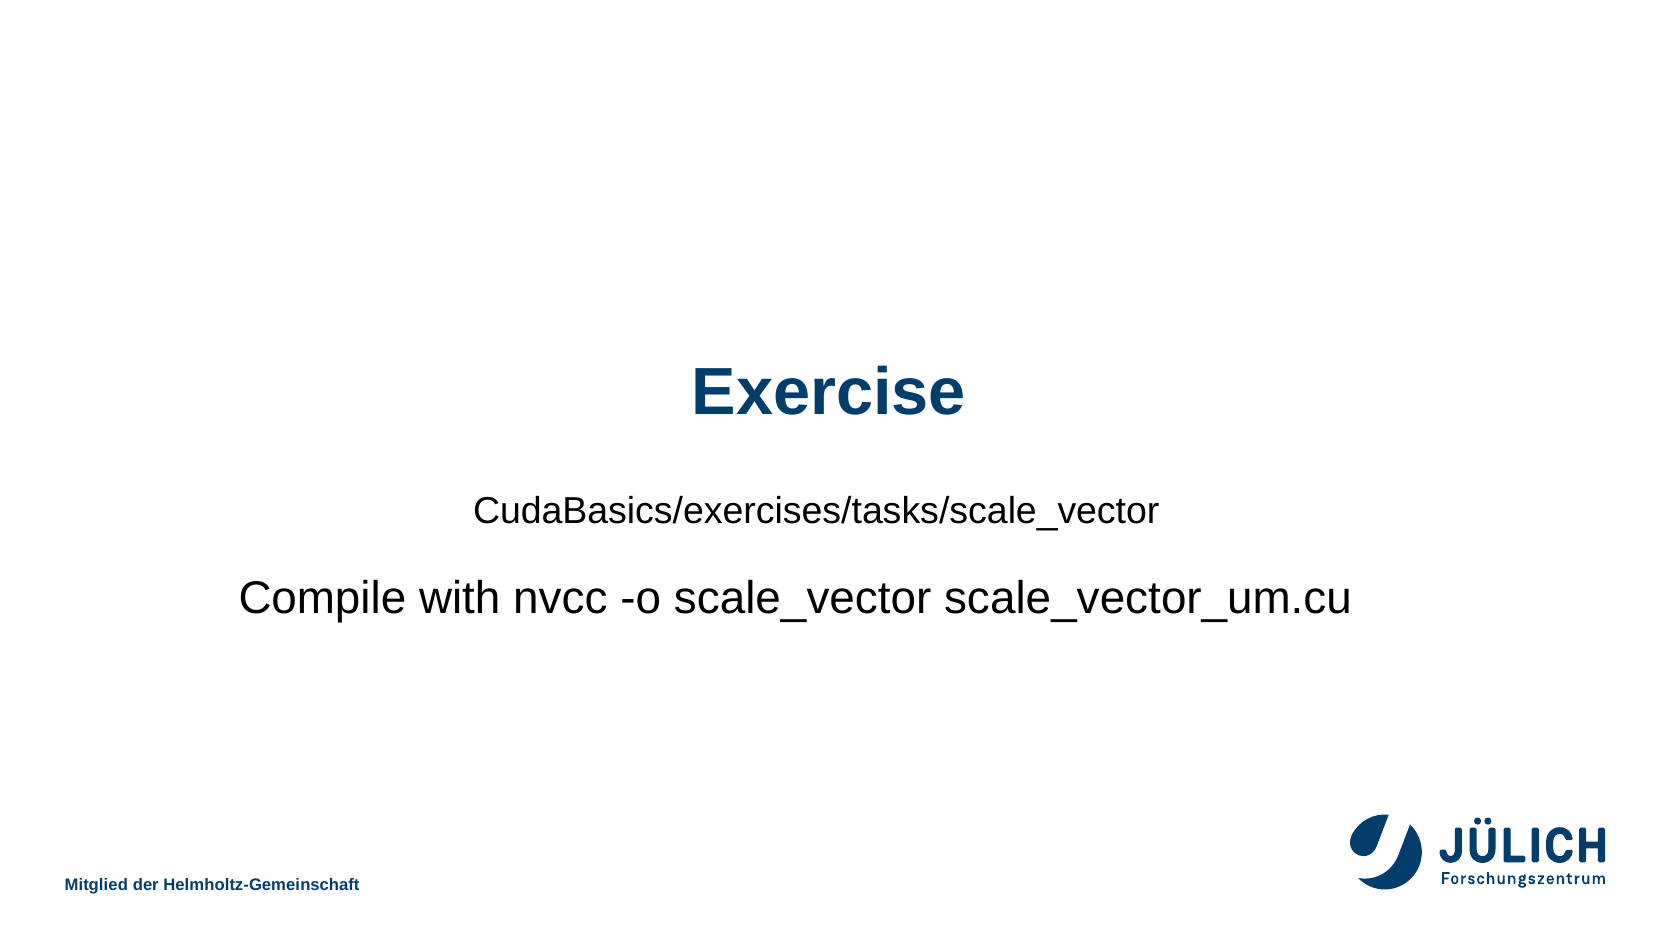

# Exercise
CudaBasics/exercises/tasks/scale_vector
Compile with nvcc -o scale_vector scale_vector_um.cu